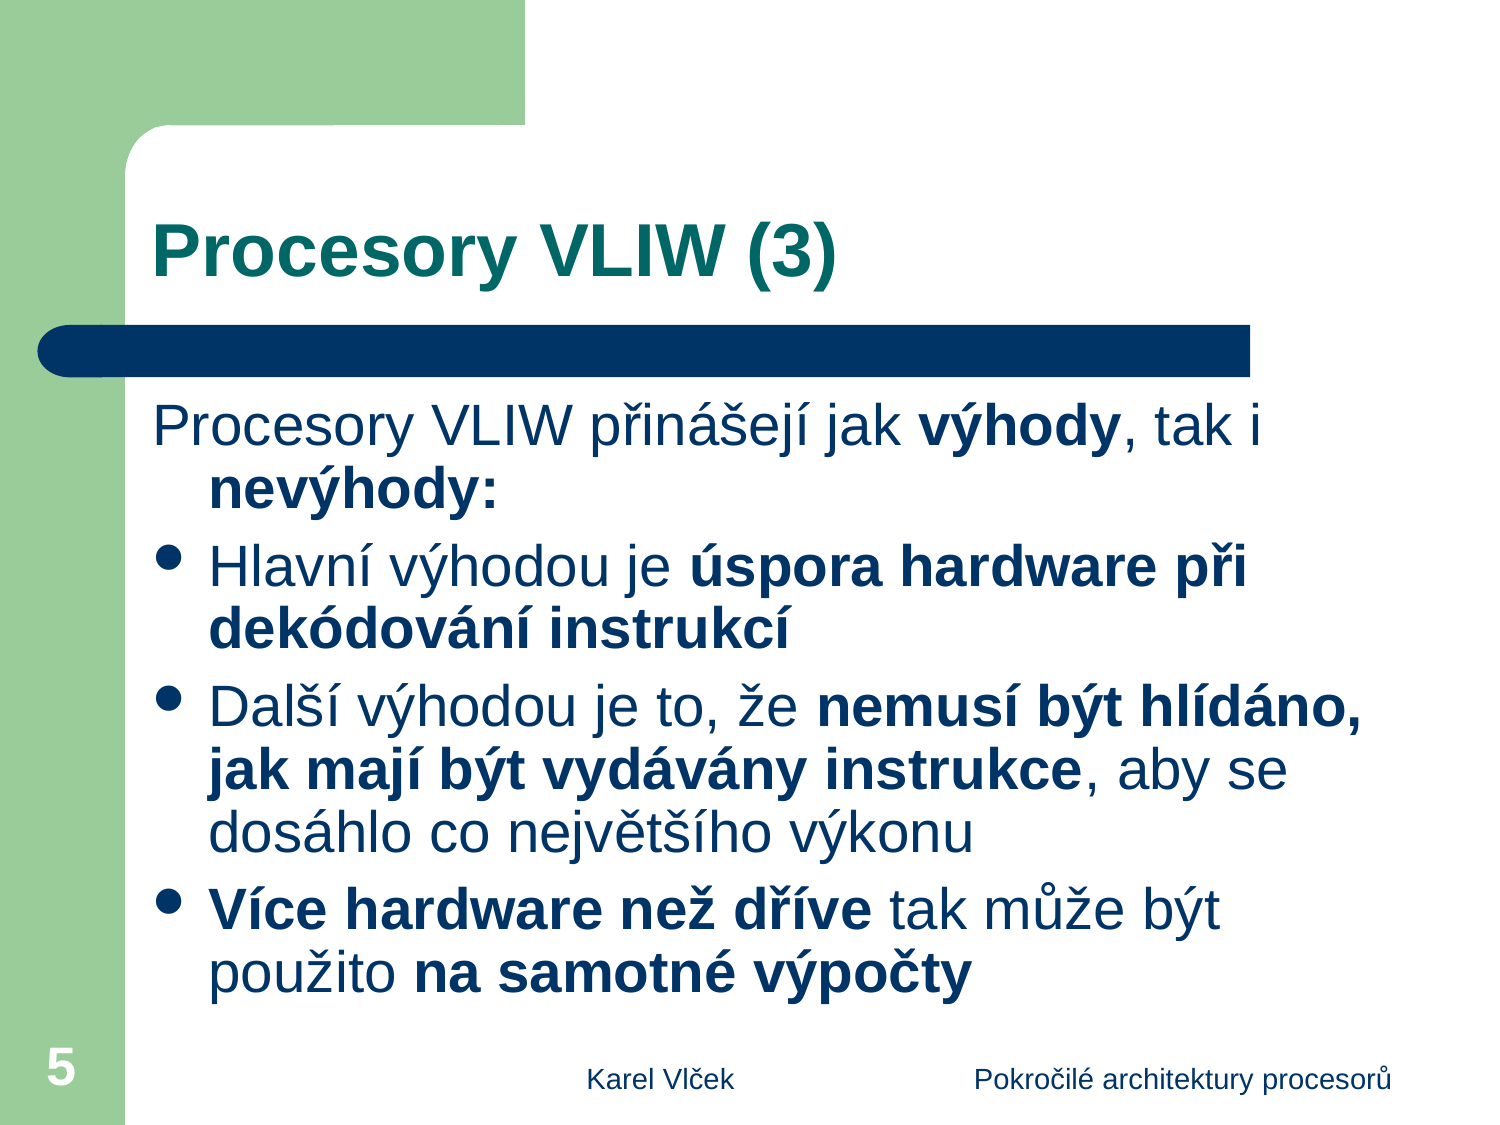

# Procesory VLIW (3)
Procesory VLIW přinášejí jak výhody, tak i nevýhody:
Hlavní výhodou je úspora hardware při dekódování instrukcí
Další výhodou je to, že nemusí být hlídáno, jak mají být vydávány instrukce, aby se dosáhlo co největšího výkonu
Více hardware než dříve tak může být použito na samotné výpočty
5
Karel Vlček
Pokročilé architektury procesorů